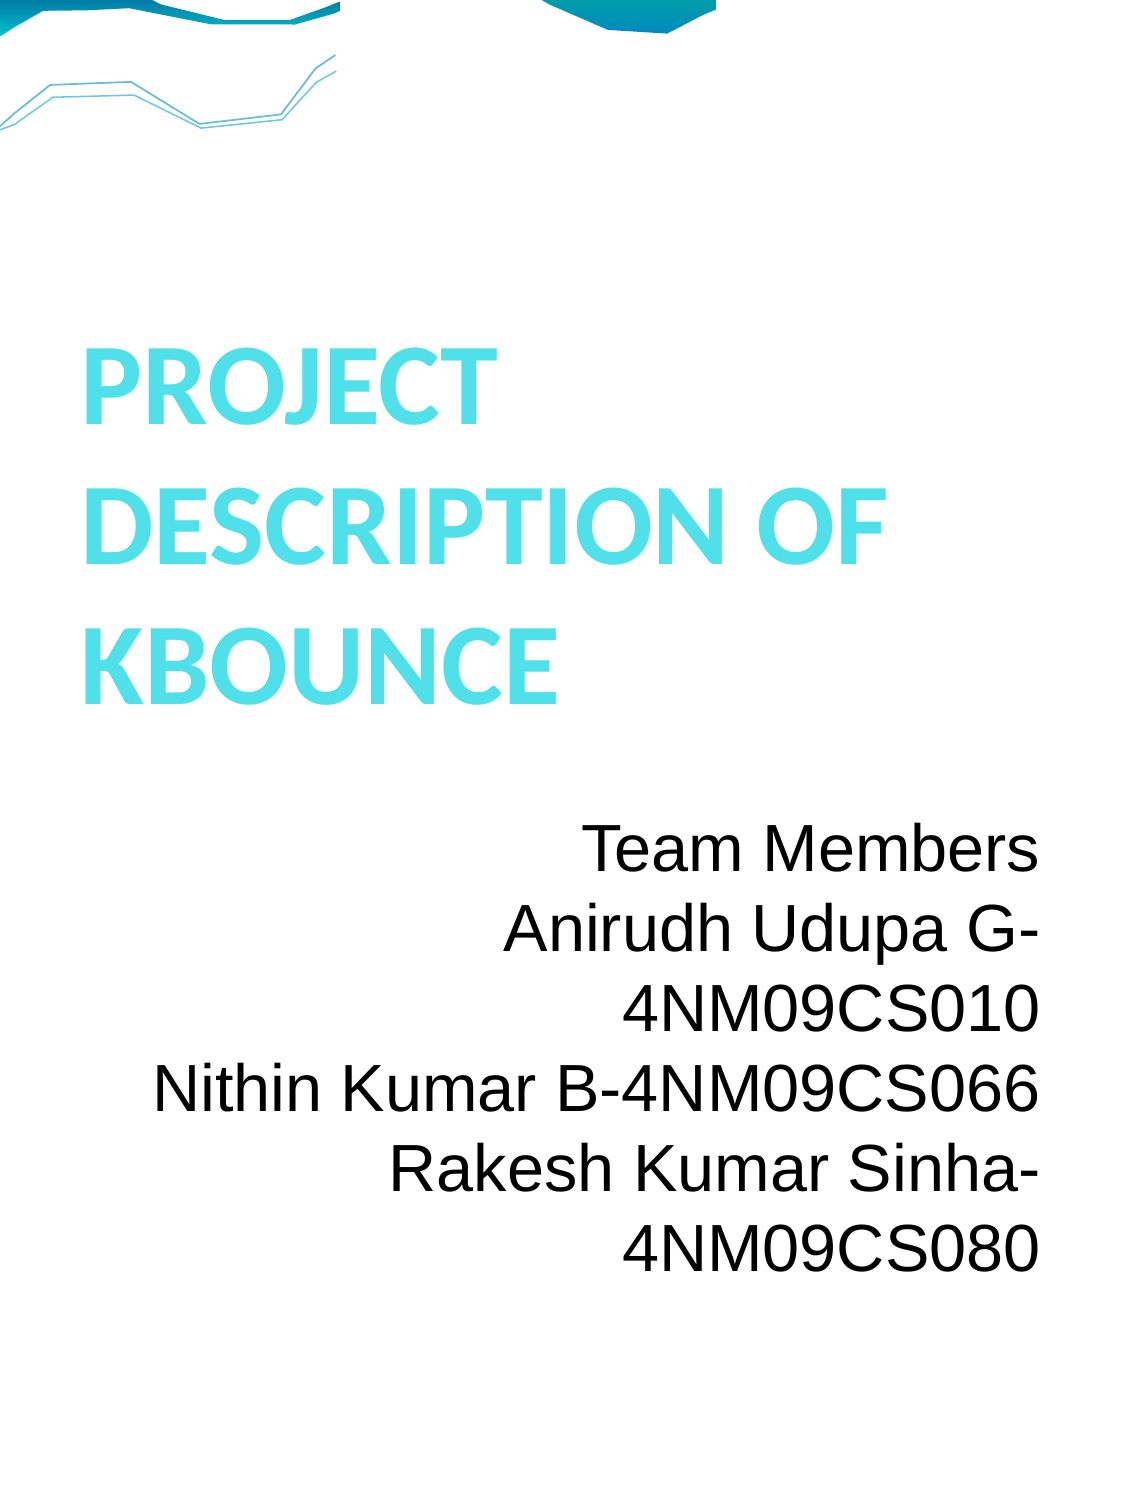

# PROJECT DESCRIPTION OF KBOUNCE
Team Members
Anirudh Udupa G-4NM09CS010
Nithin Kumar B-4NM09CS066
Rakesh Kumar Sinha-4NM09CS080